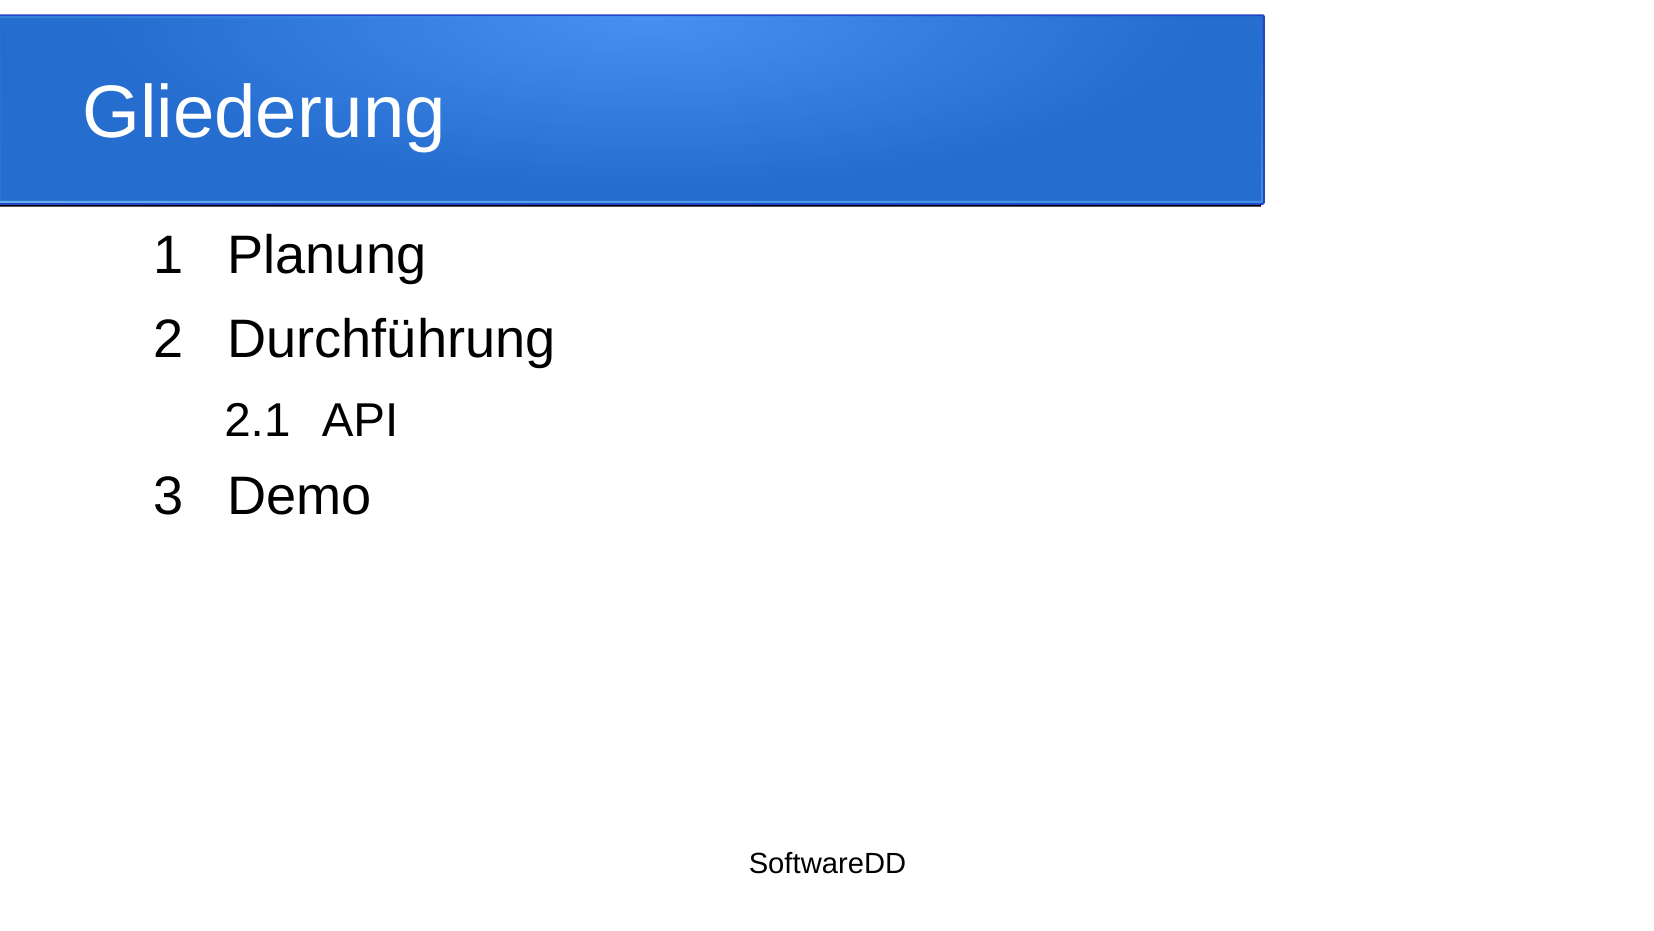

# Gliederung
1	Planung
2	Durchführung
2.1	 API
3	Demo